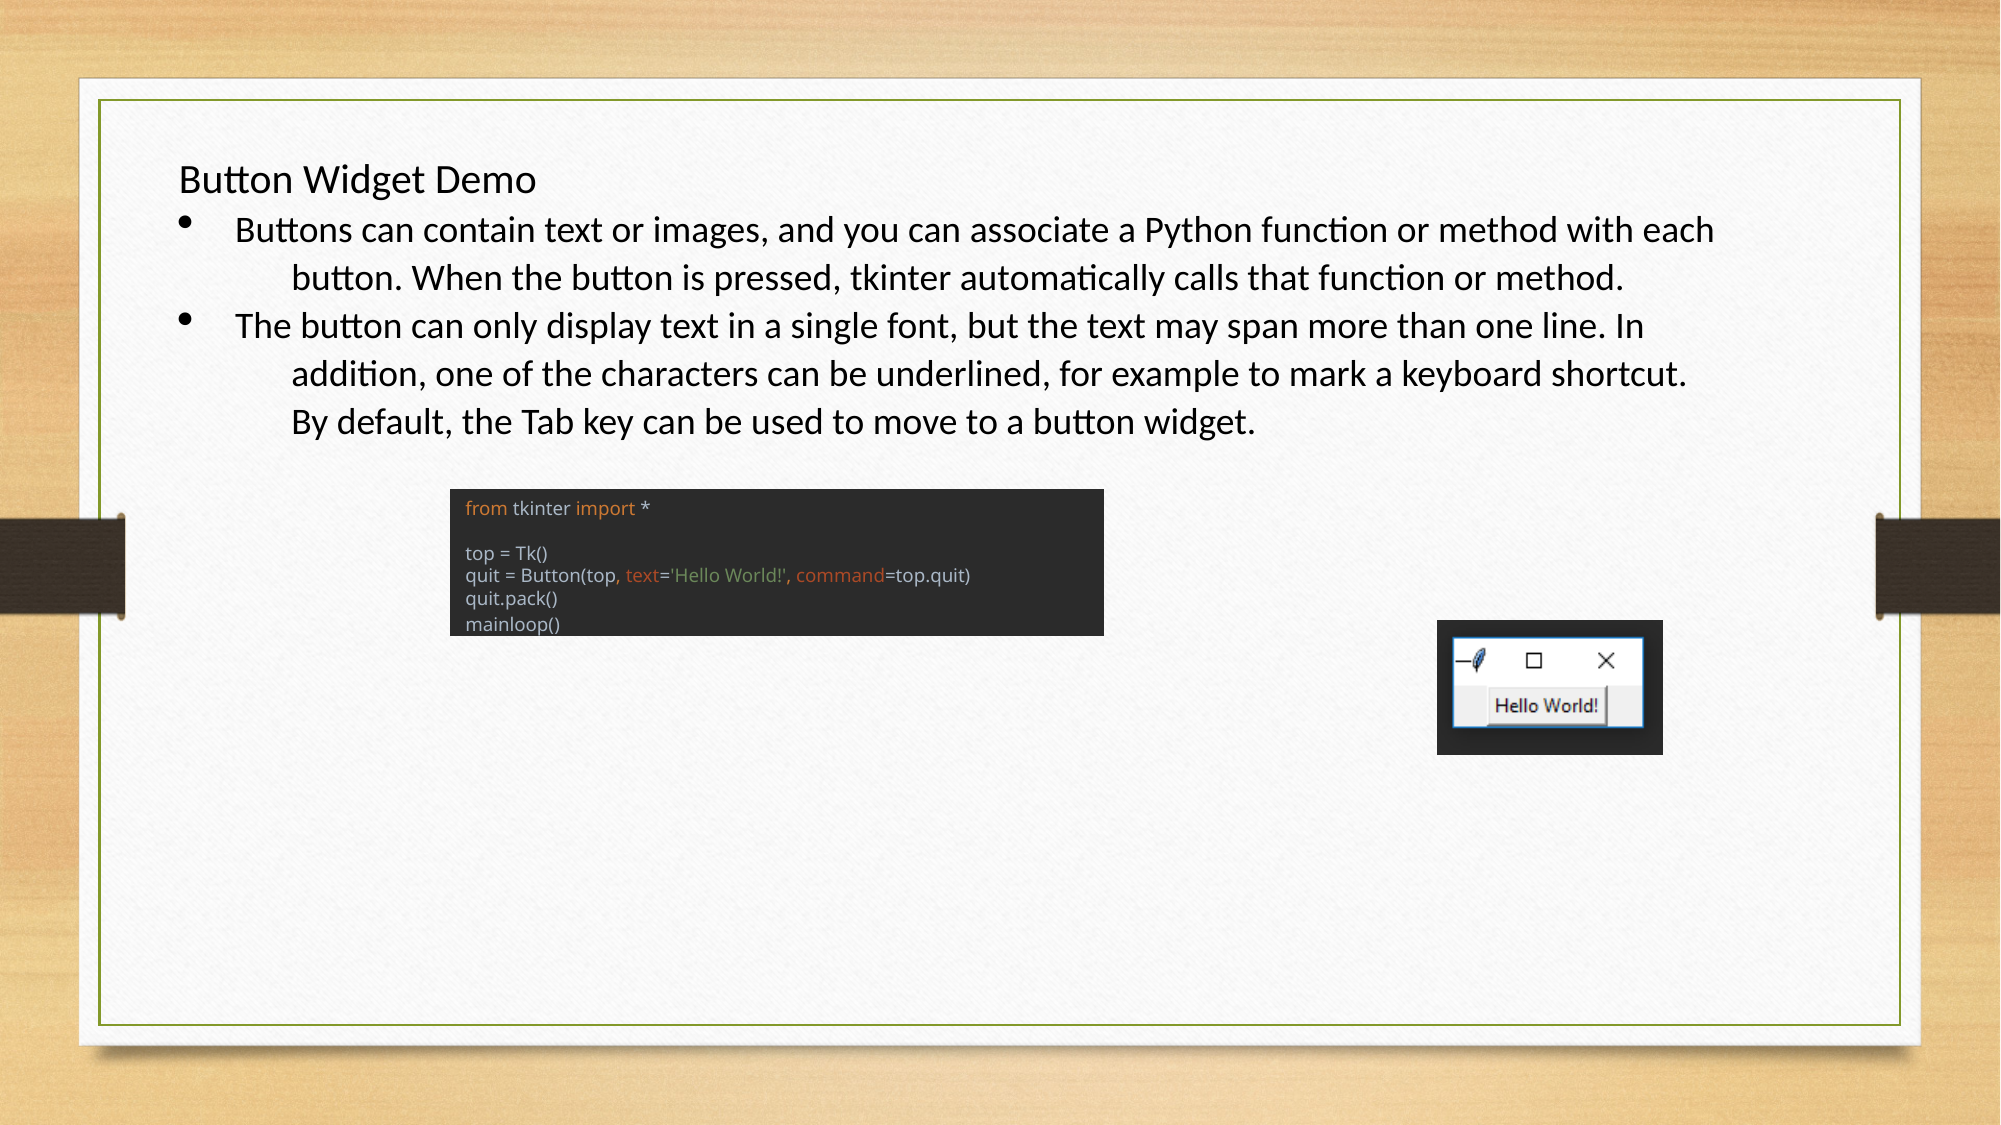

Button Widget Demo
Buttons can contain text or images, and you can associate a Python function or method with each button. When the button is pressed, tkinter automatically calls that function or method.
The button can only display text in a single font, but the text may span more than one line. In addition, one of the characters can be underlined, for example to mark a keyboard shortcut. By default, the Tab key can be used to move to a button widget.
from tkinter import *
top = Tk()
quit = Button(top, text='Hello World!', command=top.quit)
quit.pack()
mainloop()